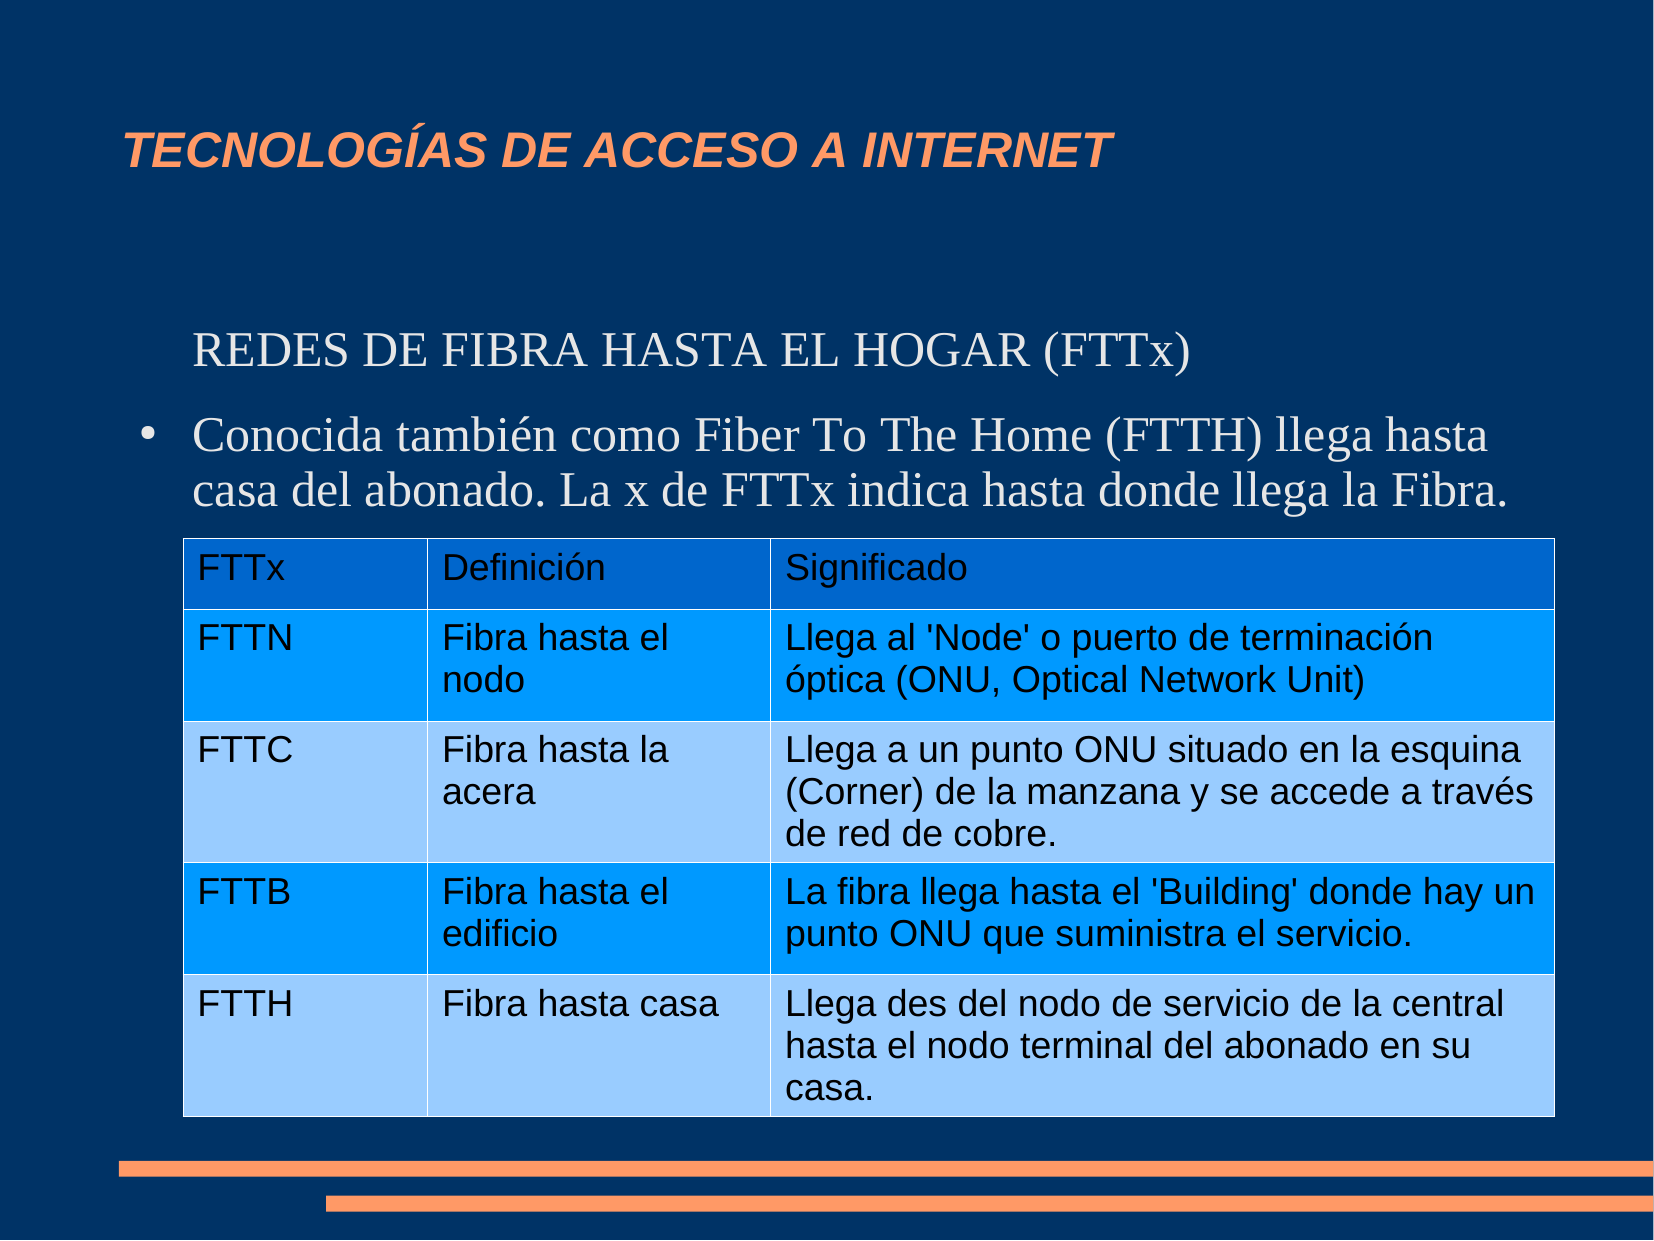

# TECNOLOGÍAS DE ACCESO A INTERNET
REDES DE FIBRA HASTA EL HOGAR (FTTx)
Conocida también como Fiber To The Home (FTTH) llega hasta casa del abonado. La x de FTTx indica hasta donde llega la Fibra.
| FTTx | Definición | Significado |
| --- | --- | --- |
| FTTN | Fibra hasta el nodo | Llega al 'Node' o puerto de terminación óptica (ONU, Optical Network Unit) |
| FTTC | Fibra hasta la acera | Llega a un punto ONU situado en la esquina (Corner) de la manzana y se accede a través de red de cobre. |
| FTTB | Fibra hasta el edificio | La fibra llega hasta el 'Building' donde hay un punto ONU que suministra el servicio. |
| FTTH | Fibra hasta casa | Llega des del nodo de servicio de la central hasta el nodo terminal del abonado en su casa. |